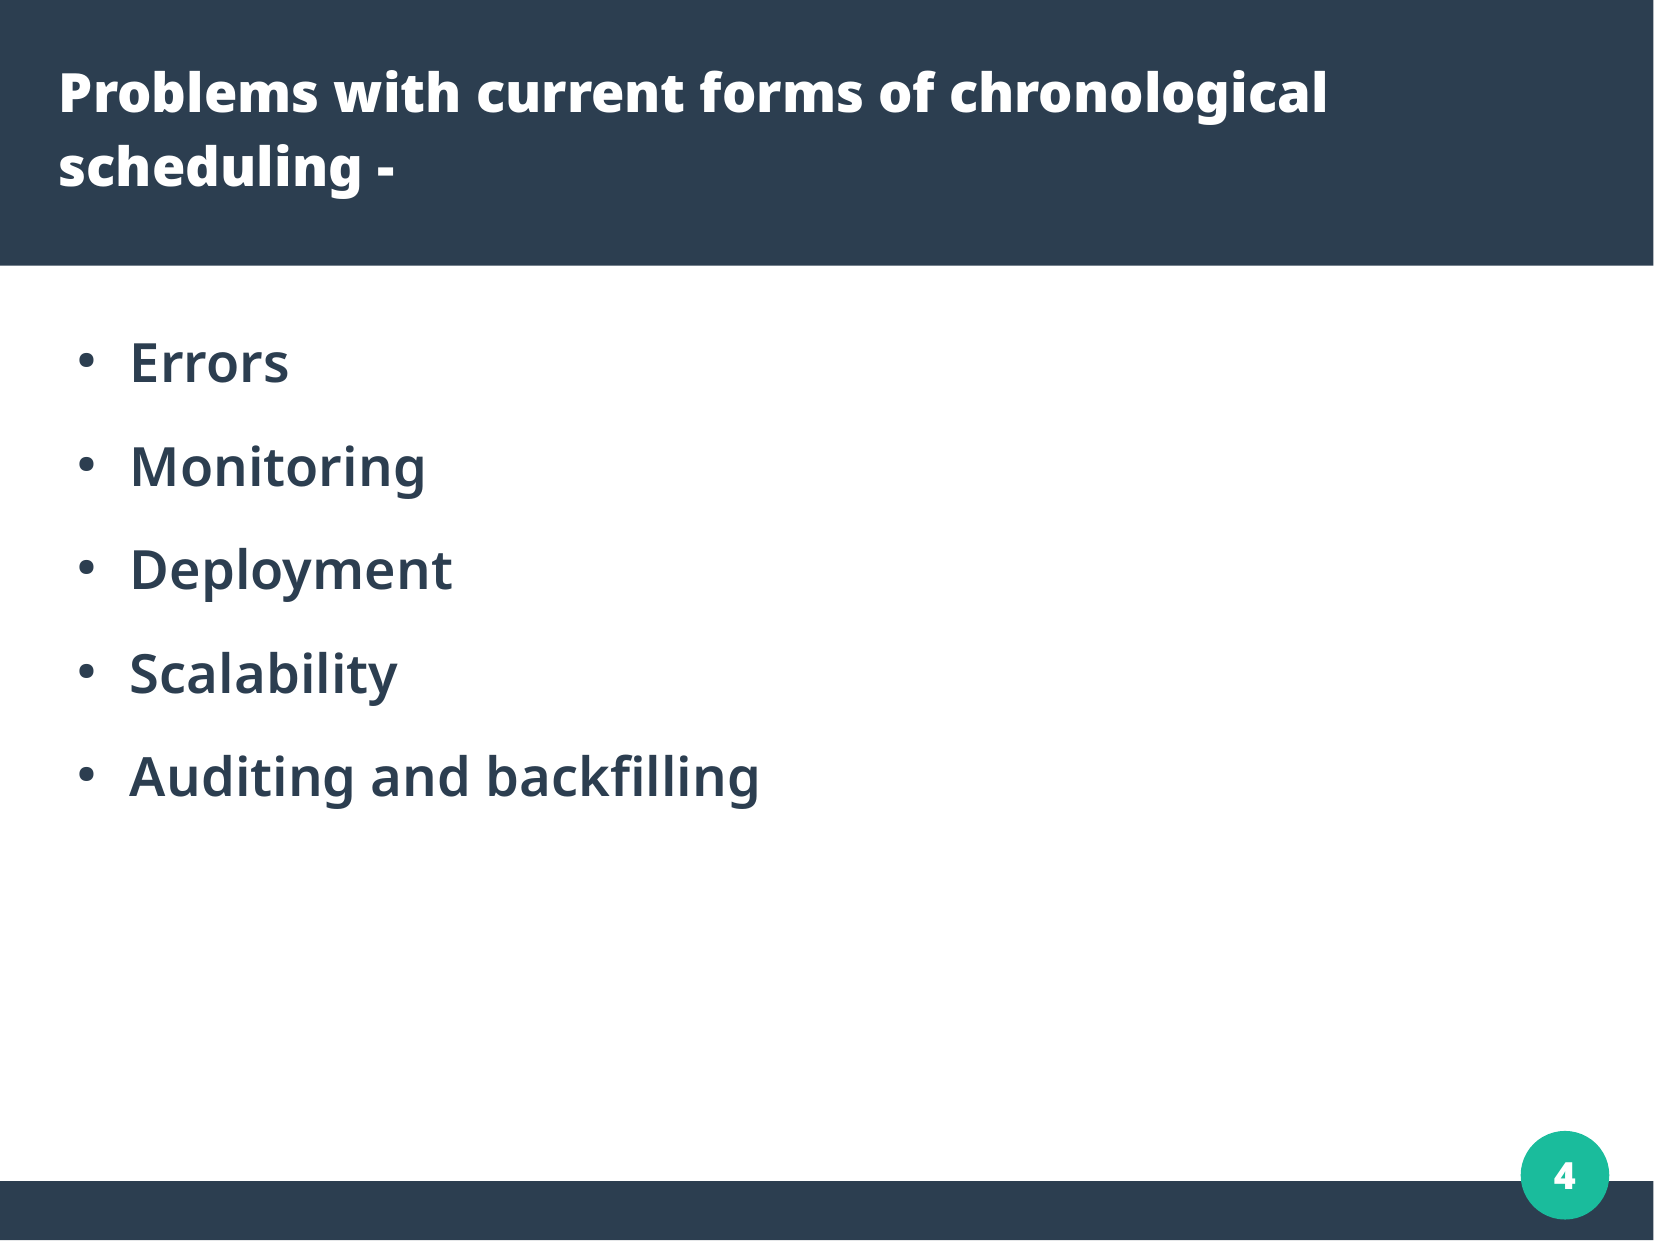

# Problems with current forms of chronological scheduling -
Errors
Monitoring
Deployment
Scalability
Auditing and backfilling
4